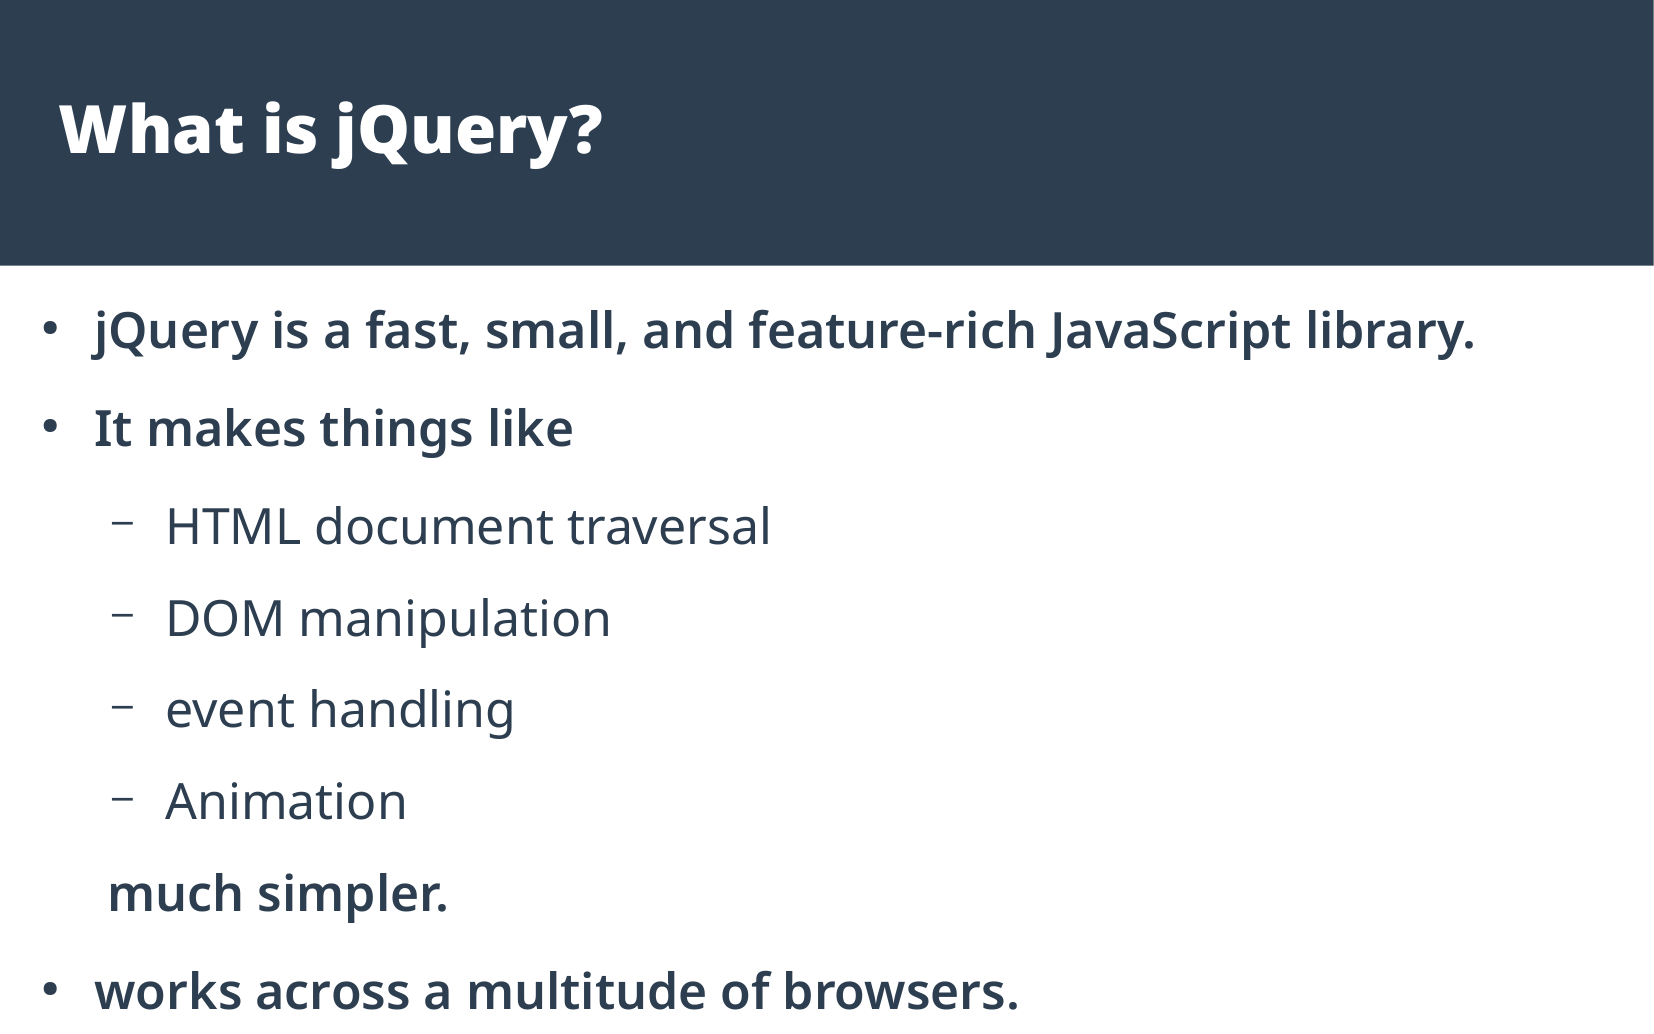

# What is jQuery?
jQuery is a fast, small, and feature-rich JavaScript library.
It makes things like
HTML document traversal
DOM manipulation
event handling
Animation
 much simpler.
works across a multitude of browsers.